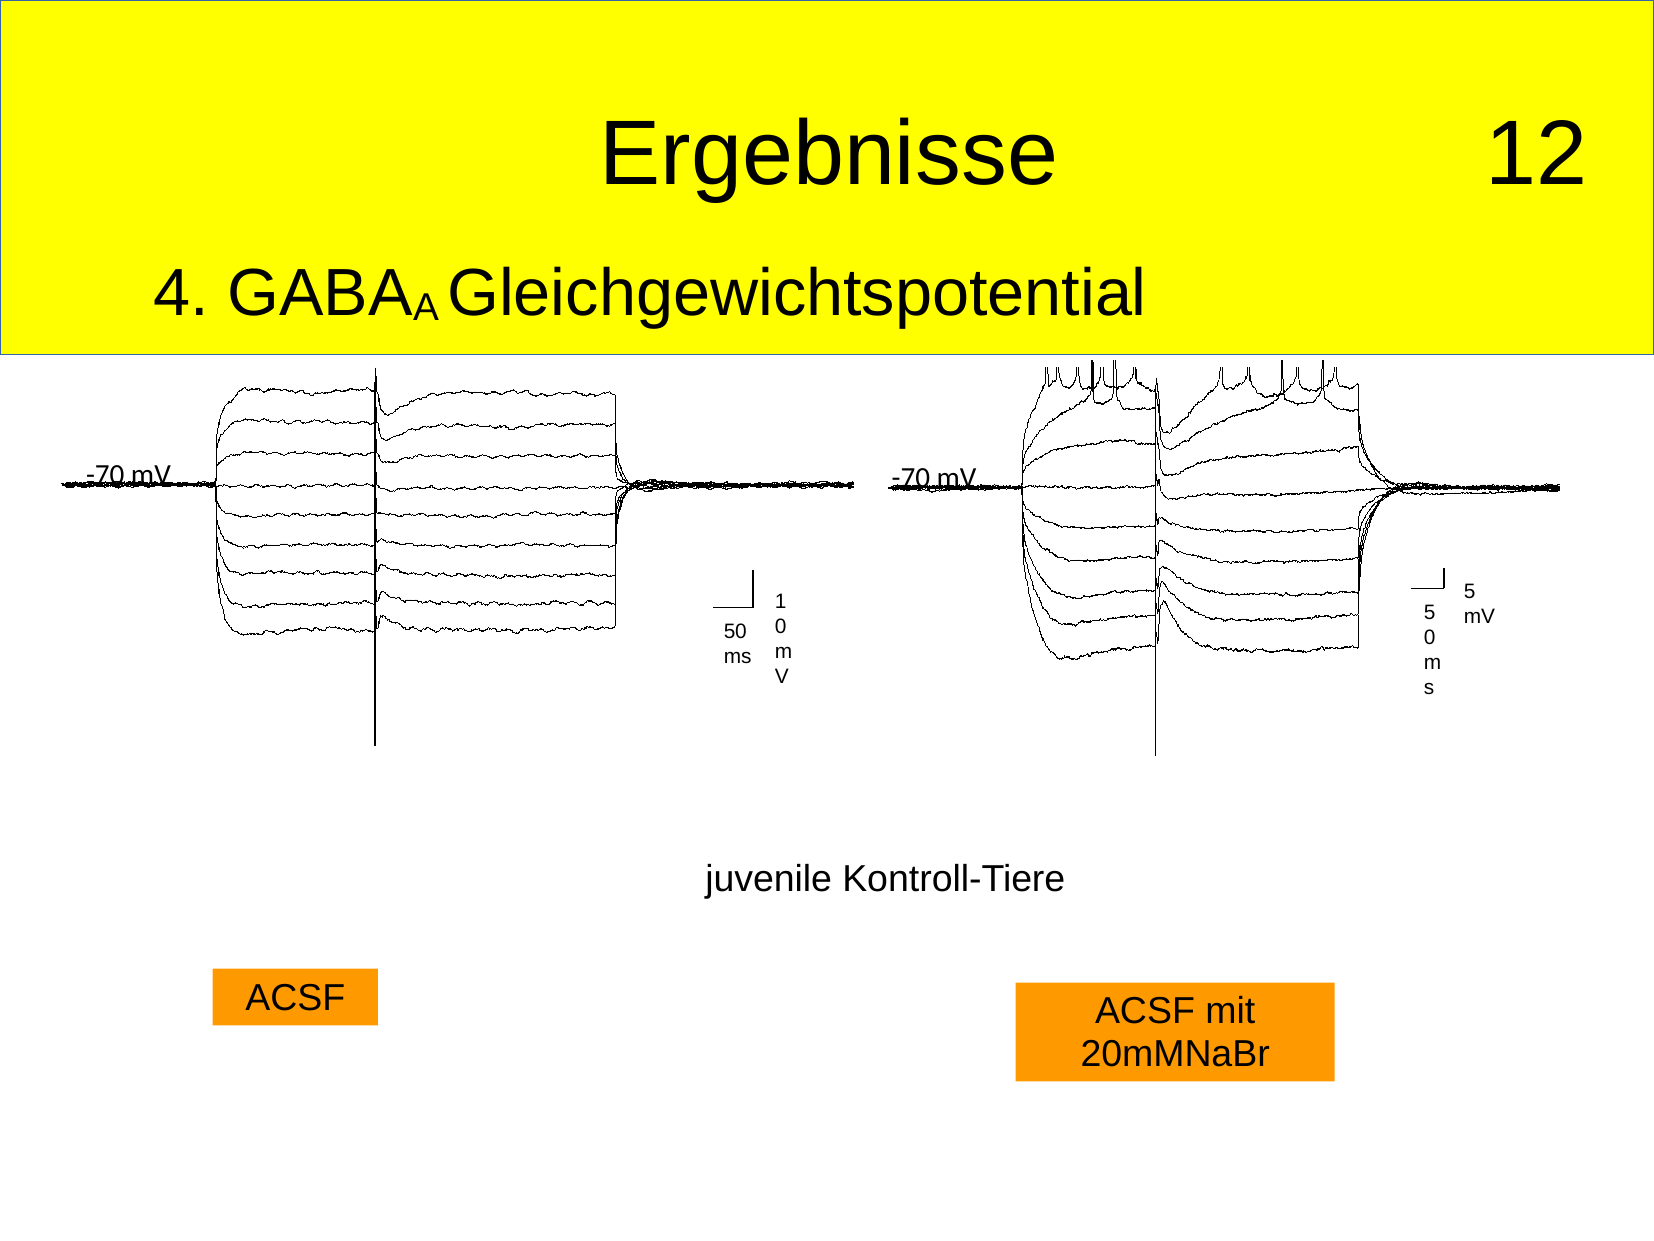

# Ergebnisse
4. GABAA Gleichgewichtspotential
-70 mV
5 mV
50 ms
-70 mV
10 mV
50 ms
juvenile Kontroll-Tiere
ACSF
ACSF mit 20mMNaBr